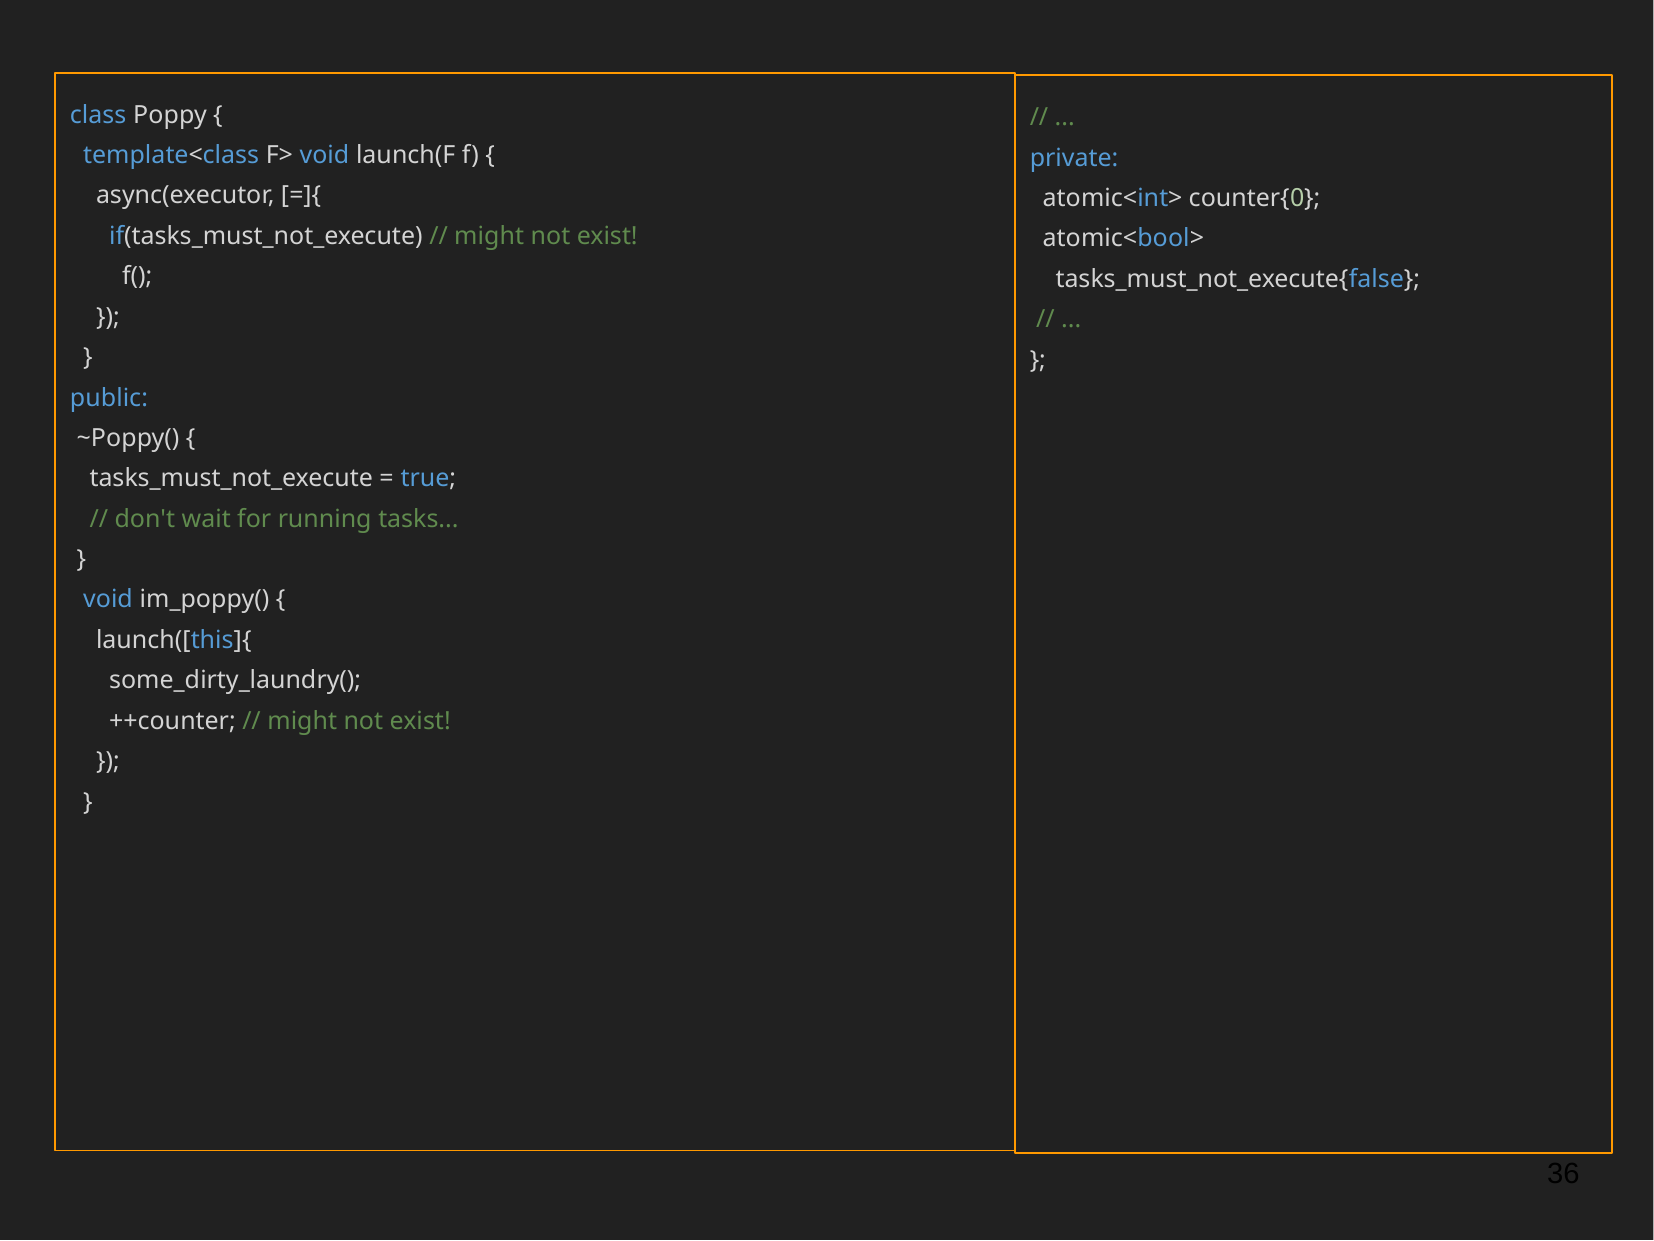

# class Poppy {
 template<class F> void launch(F f) {
 async(executor, [=]{
 if(tasks_must_not_execute) // might not exist!
 f();
 });
 }
public:
 ~Poppy() {
 tasks_must_not_execute = true;
 // don't wait for running tasks...
 }
 void im_poppy() {
 launch([this]{
 some_dirty_laundry();
 ++counter; // might not exist!
 });
 }
// ...
private:
 atomic<int> counter{0};
 atomic<bool>
 tasks_must_not_execute{false};
 // ...
};